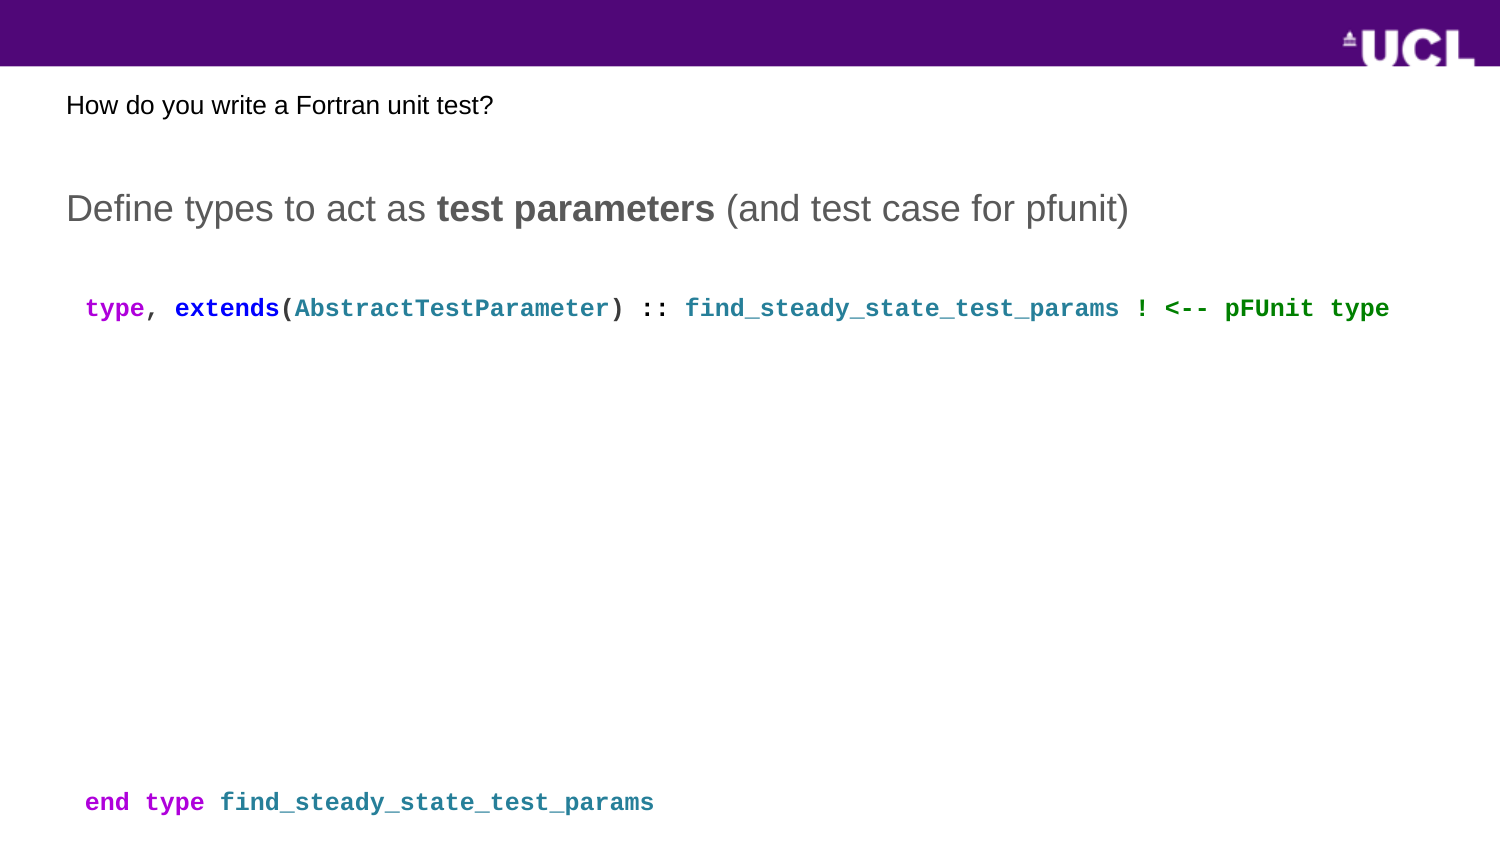

# How do you write a Fortran unit test?
Define types to act as test parameters (and test case for pfunit)
type, extends(AbstractTestParameter) :: find_steady_state_test_params ! <-- pFUnit type
end type find_steady_state_test_params